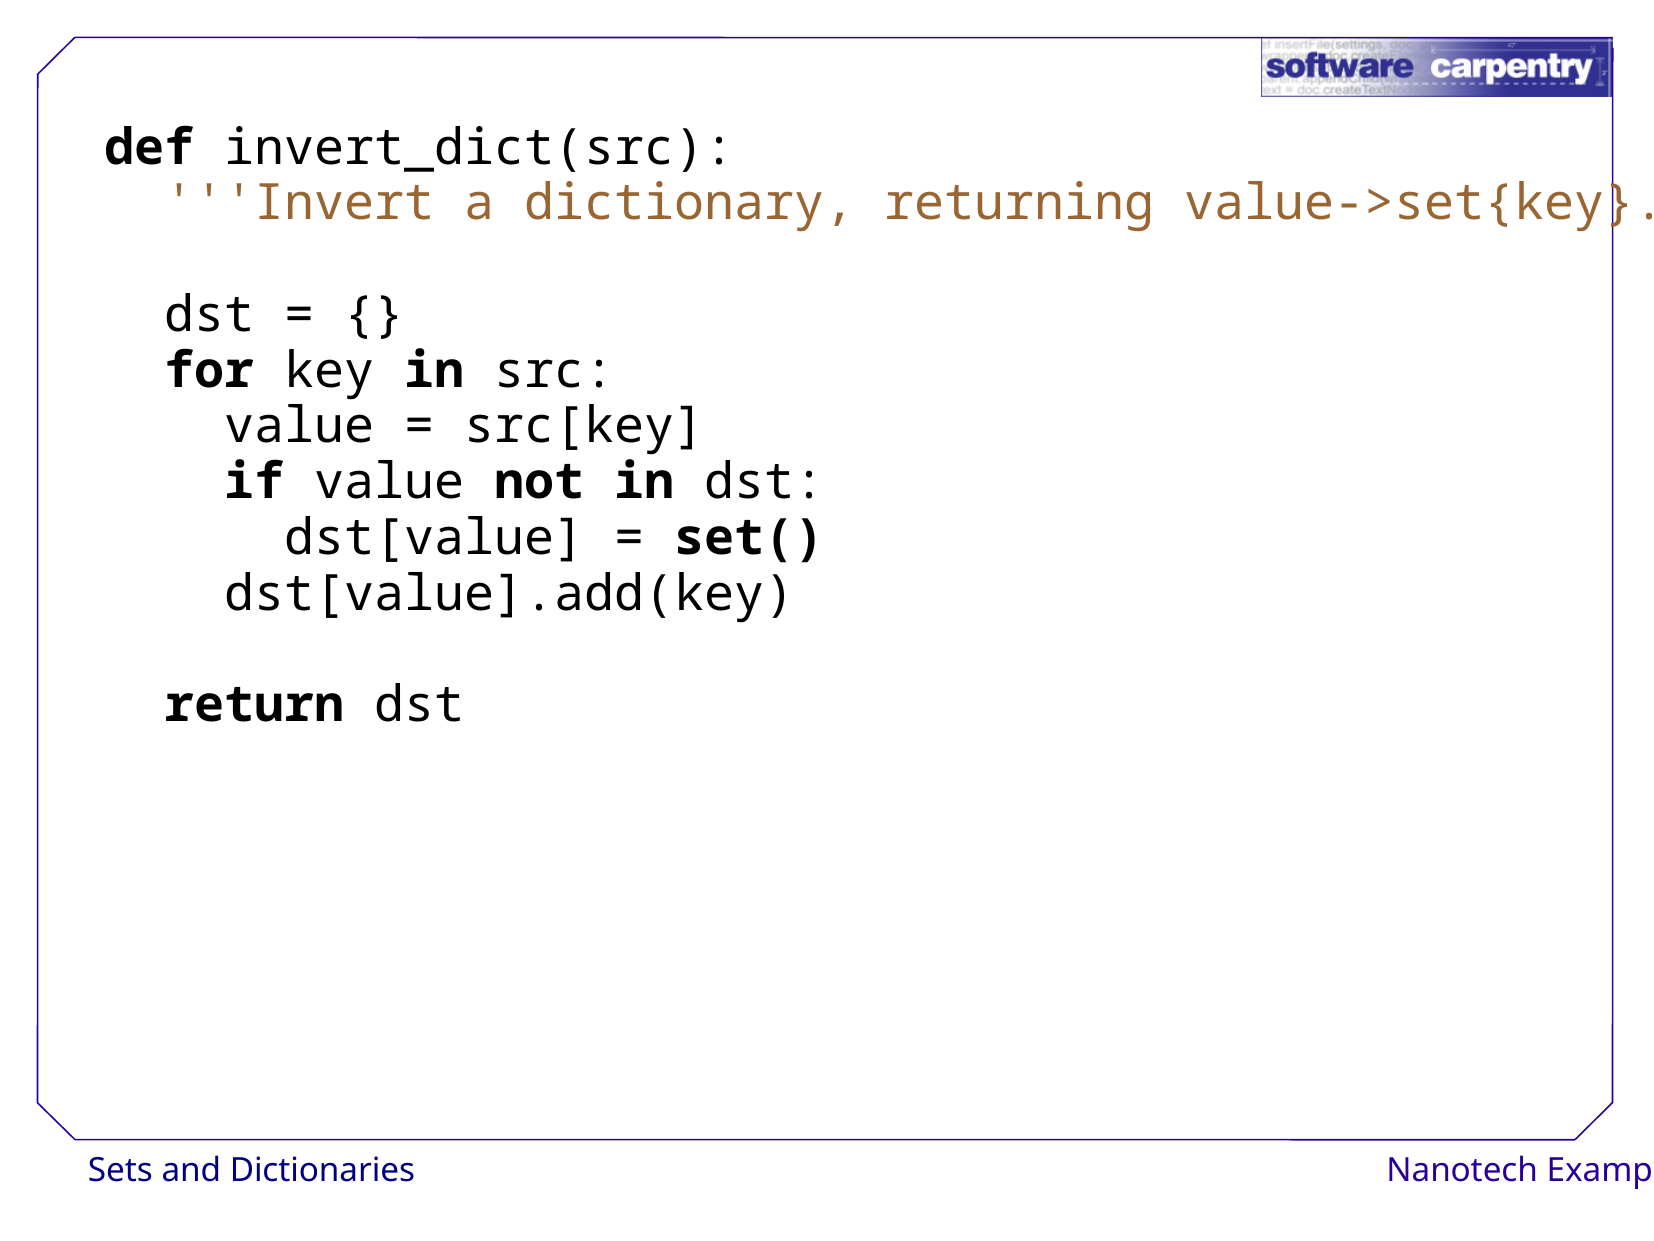

def invert_dict(src):
 '''Invert a dictionary, returning value->set{key}.'''
 dst = {}
 for key in src:
 value = src[key]
 if value not in dst:
 dst[value] = set()
 dst[value].add(key)
 return dst